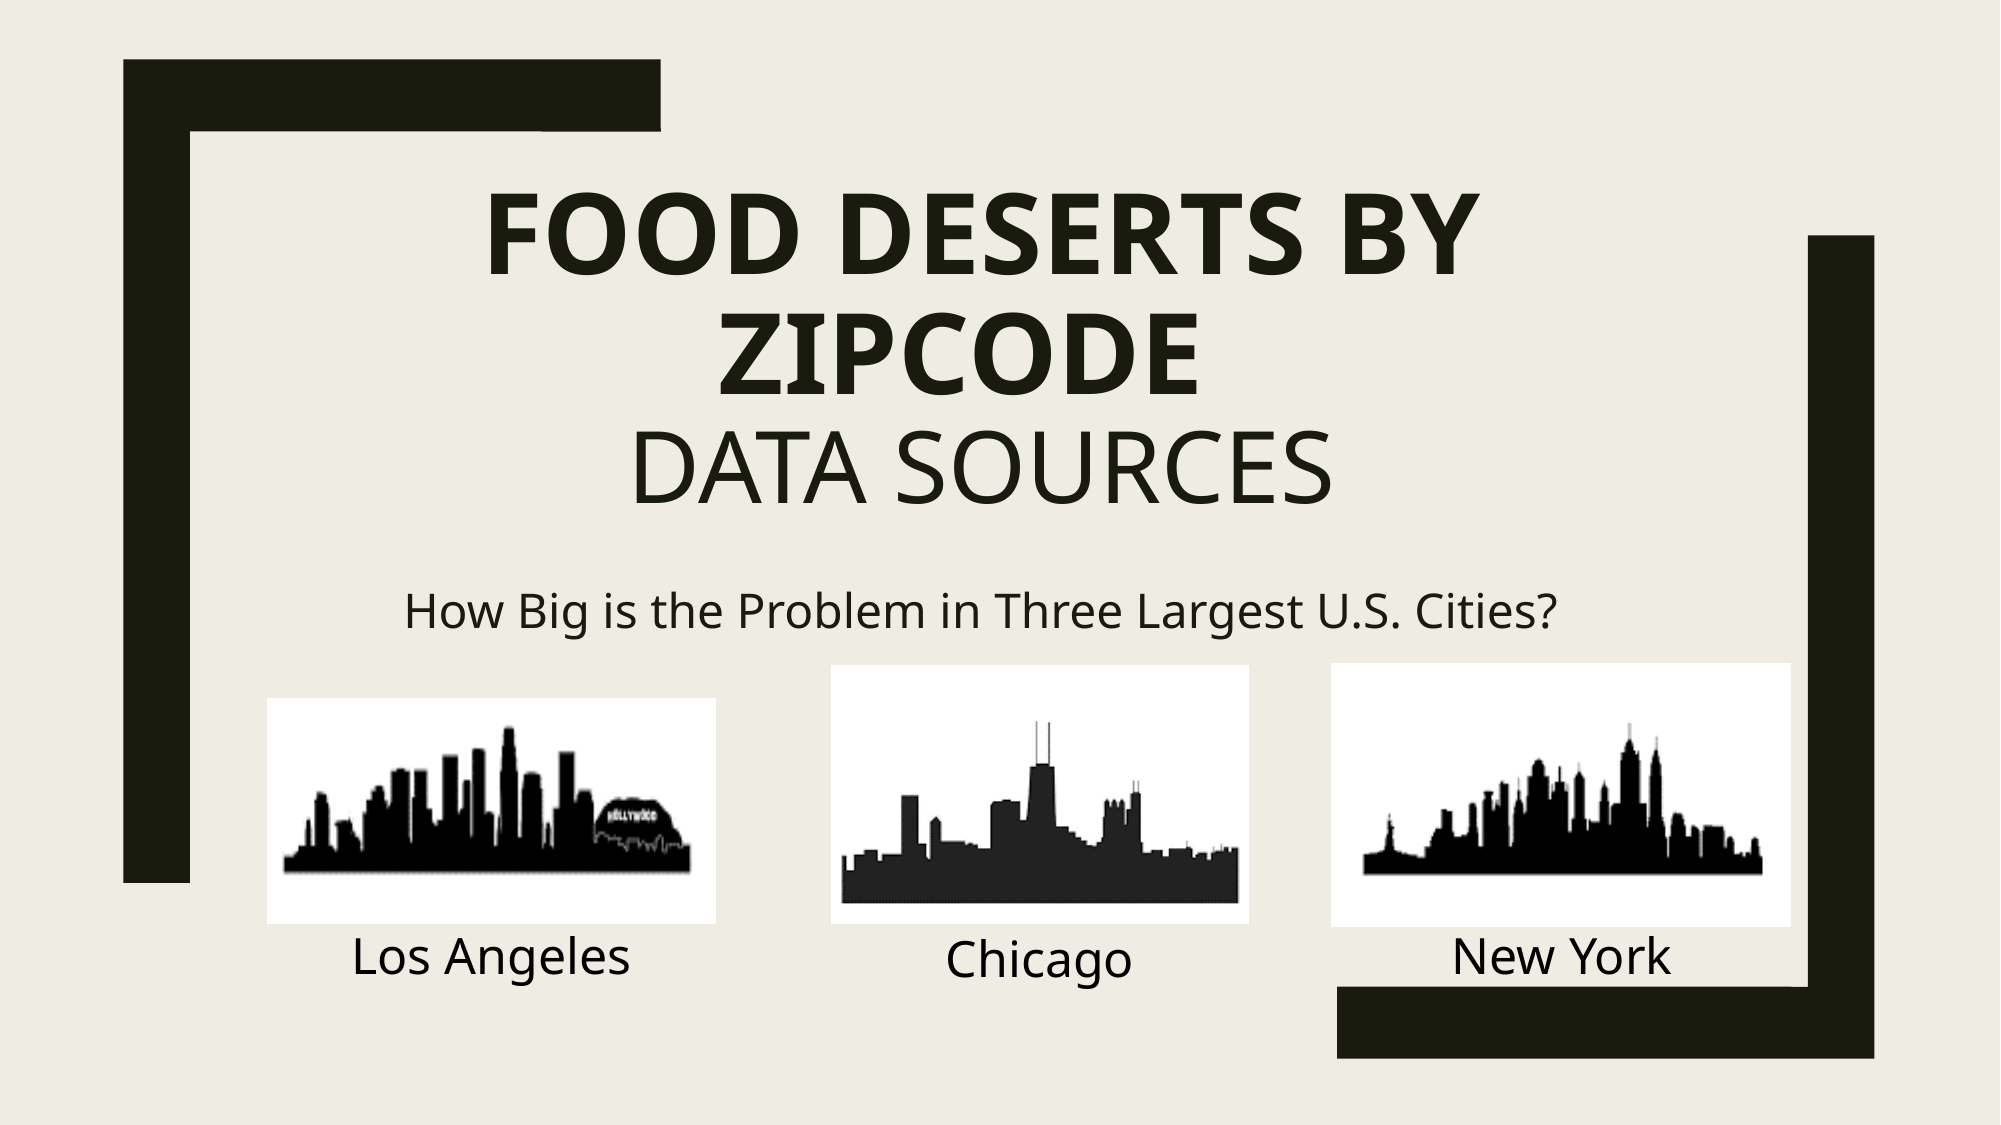

# FOOD DESERTS BY ZIPCODE DATA SOURCES
How Big is the Problem in Three Largest U.S. Cities?
New York
Chicago
Los Angeles